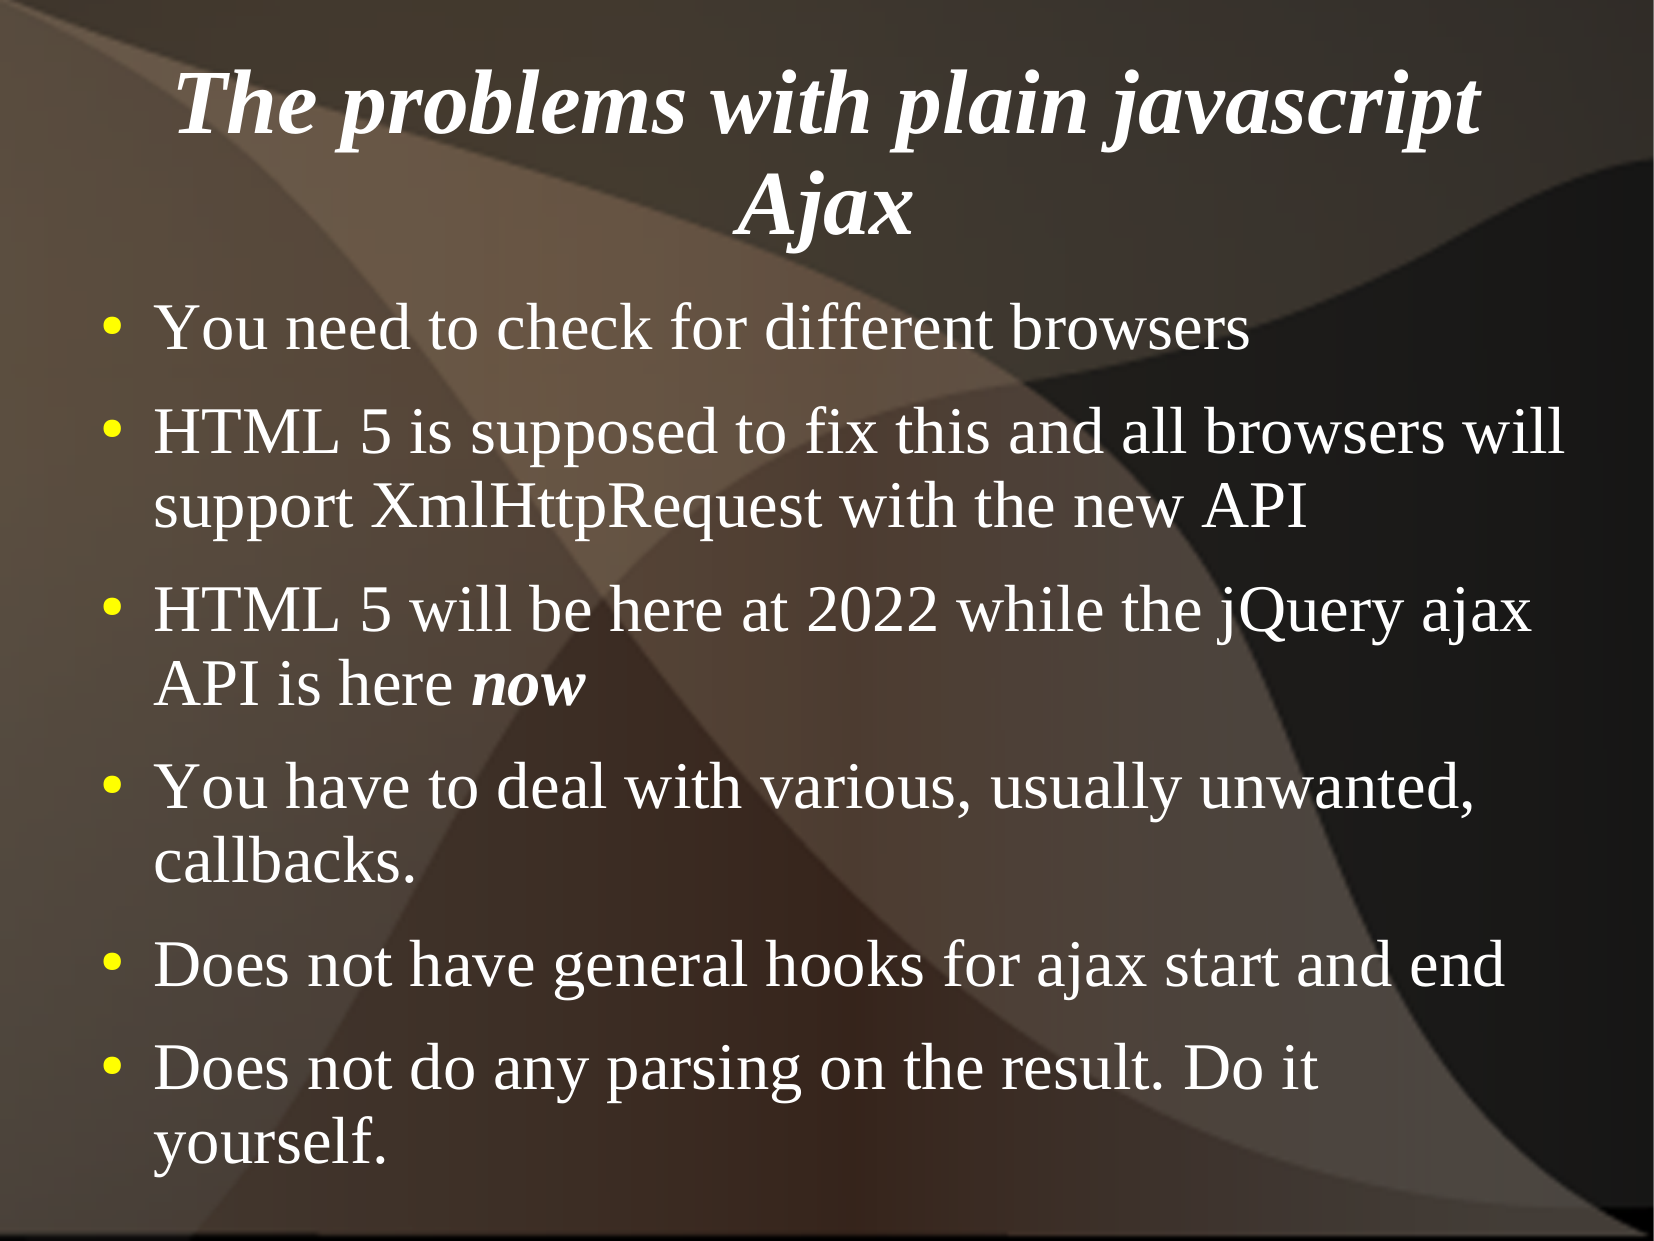

# The problems with plain javascript Ajax
You need to check for different browsers
HTML 5 is supposed to fix this and all browsers will support XmlHttpRequest with the new API
HTML 5 will be here at 2022 while the jQuery ajax API is here now
You have to deal with various, usually unwanted, callbacks.
Does not have general hooks for ajax start and end
Does not do any parsing on the result. Do it yourself.